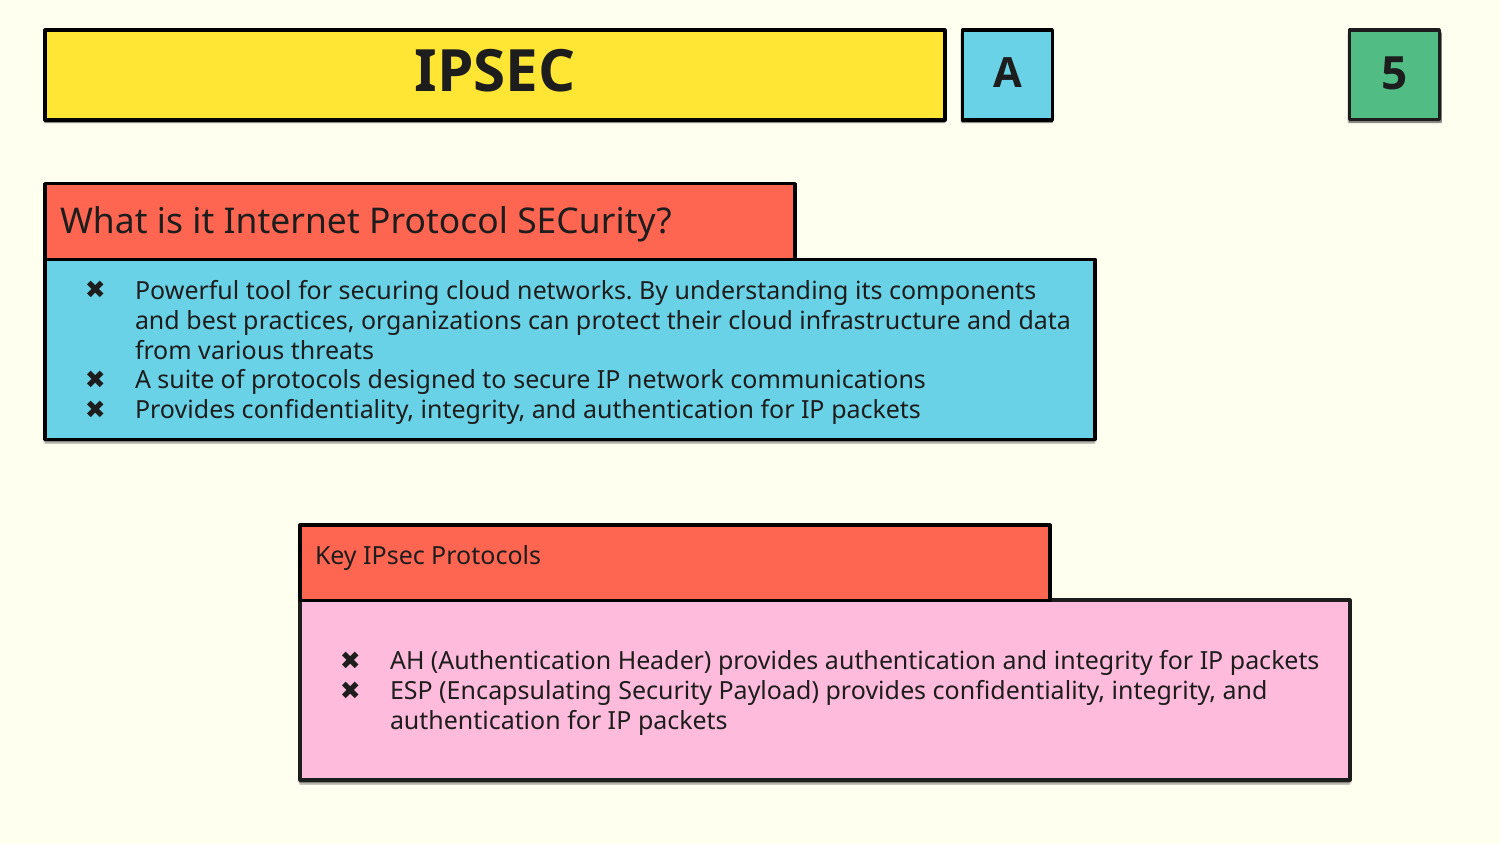

IPSEC
A
What is it Internet Protocol SECurity?
Powerful tool for securing cloud networks. By understanding its components and best practices, organizations can protect their cloud infrastructure and data from various threats
A suite of protocols designed to secure IP network communications
Provides confidentiality, integrity, and authentication for IP packets
Key IPsec Protocols
# AH (Authentication Header) provides authentication and integrity for IP packets
ESP (Encapsulating Security Payload) provides confidentiality, integrity, and authentication for IP packets